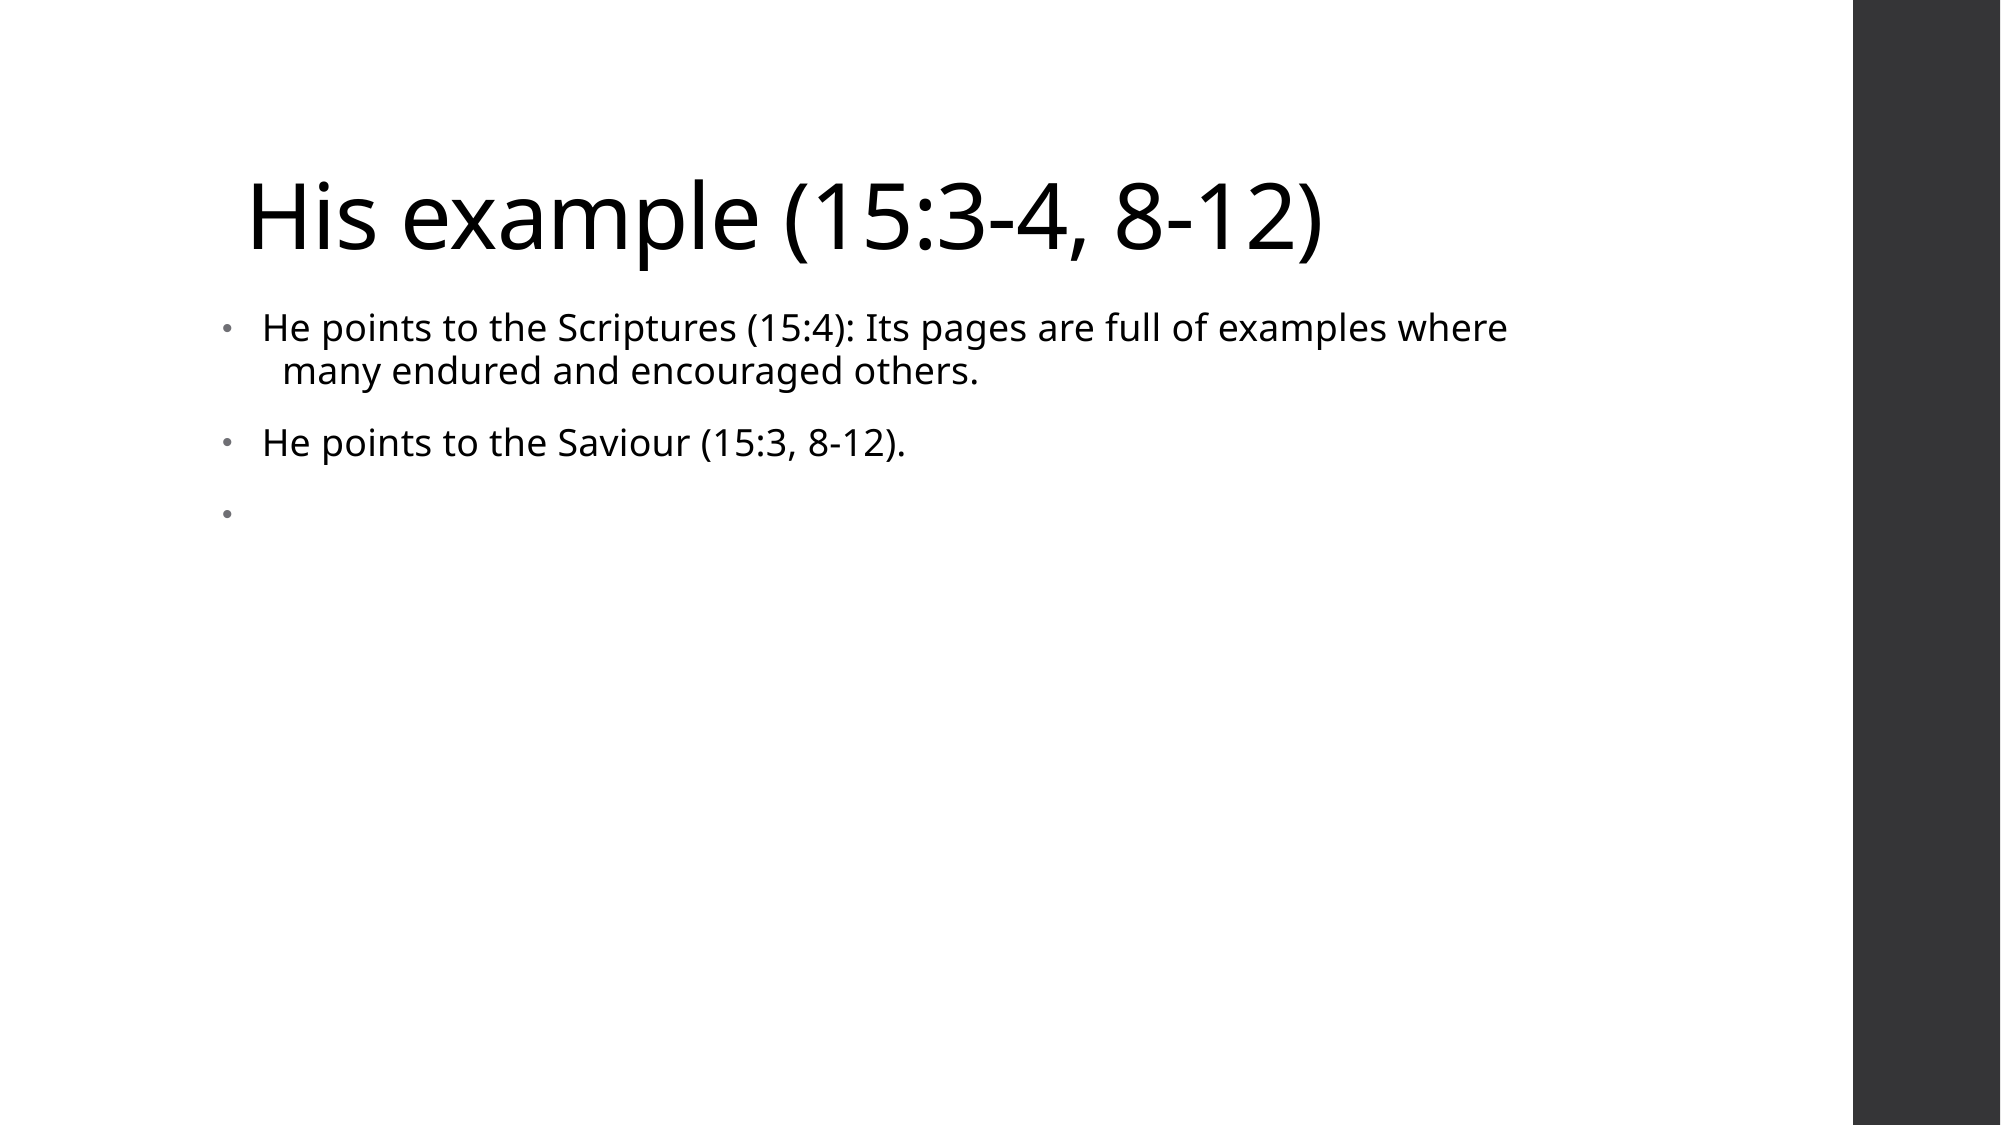

# His example (15:3-4, 8-12)
 He points to the Scriptures (15:4): Its pages are full of examples where many endured and encouraged others.
 He points to the Saviour (15:3, 8-12).